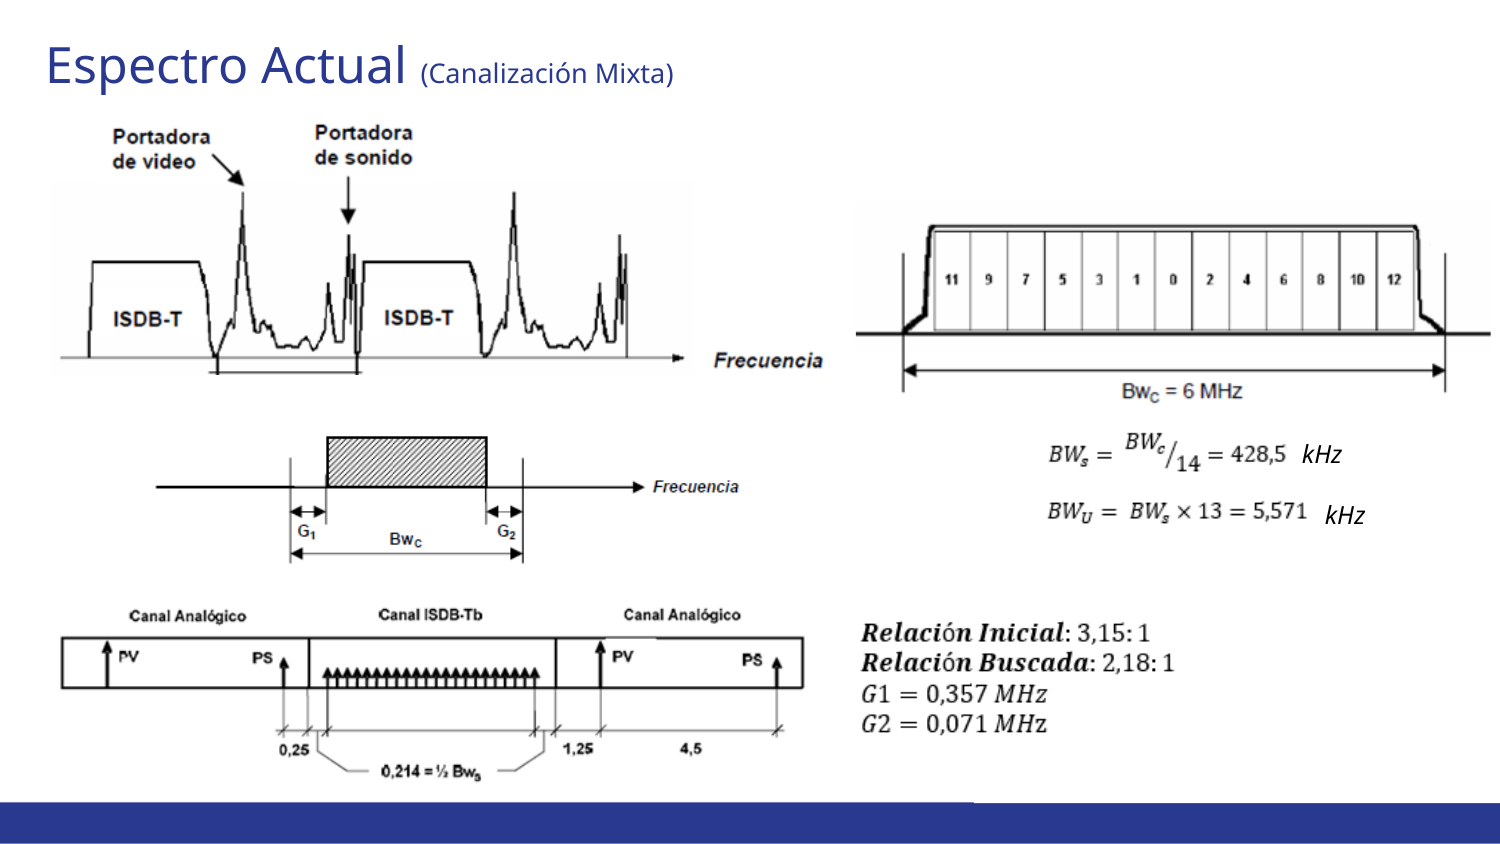

# Espectro Actual (Canalización Mixta)
kHz
kHz